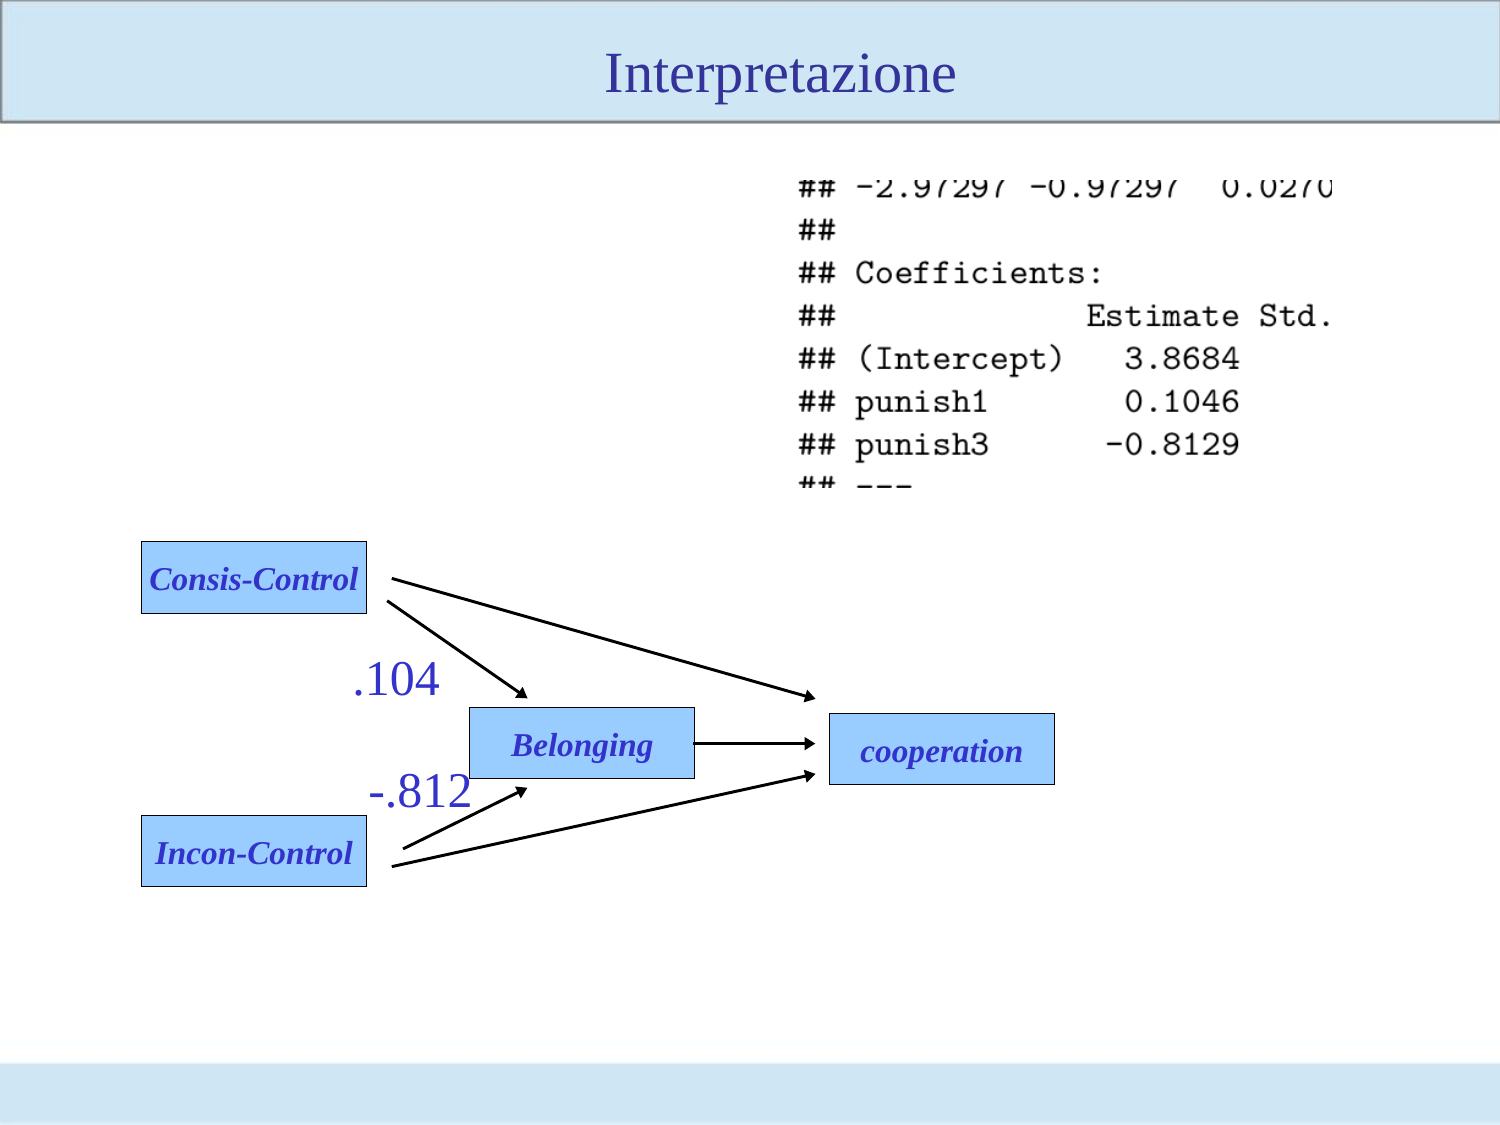

# Interpretazione
Consis-Control
.104
Belonging
cooperation
-.812
Incon-Control